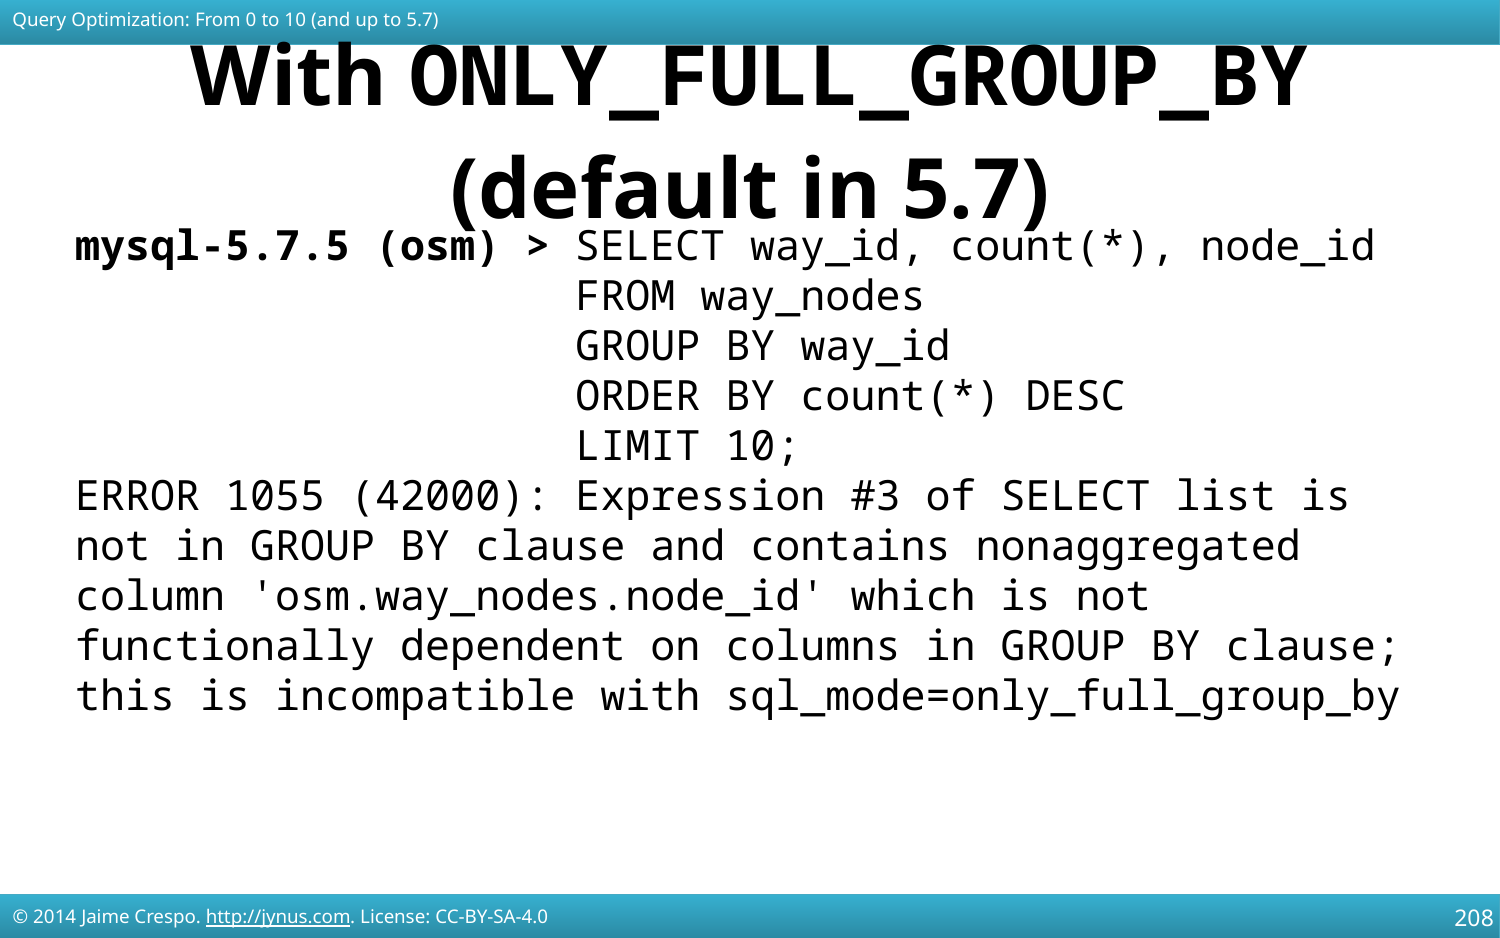

# With ONLY_FULL_GROUP_BY (default in 5.7)
mysql-5.7.5 (osm) > SELECT way_id, count(*), node_id
 FROM way_nodes
 GROUP BY way_id
 ORDER BY count(*) DESC
 LIMIT 10;
ERROR 1055 (42000): Expression #3 of SELECT list is not in GROUP BY clause and contains nonaggregated column 'osm.way_nodes.node_id' which is not functionally dependent on columns in GROUP BY clause; this is incompatible with sql_mode=only_full_group_by